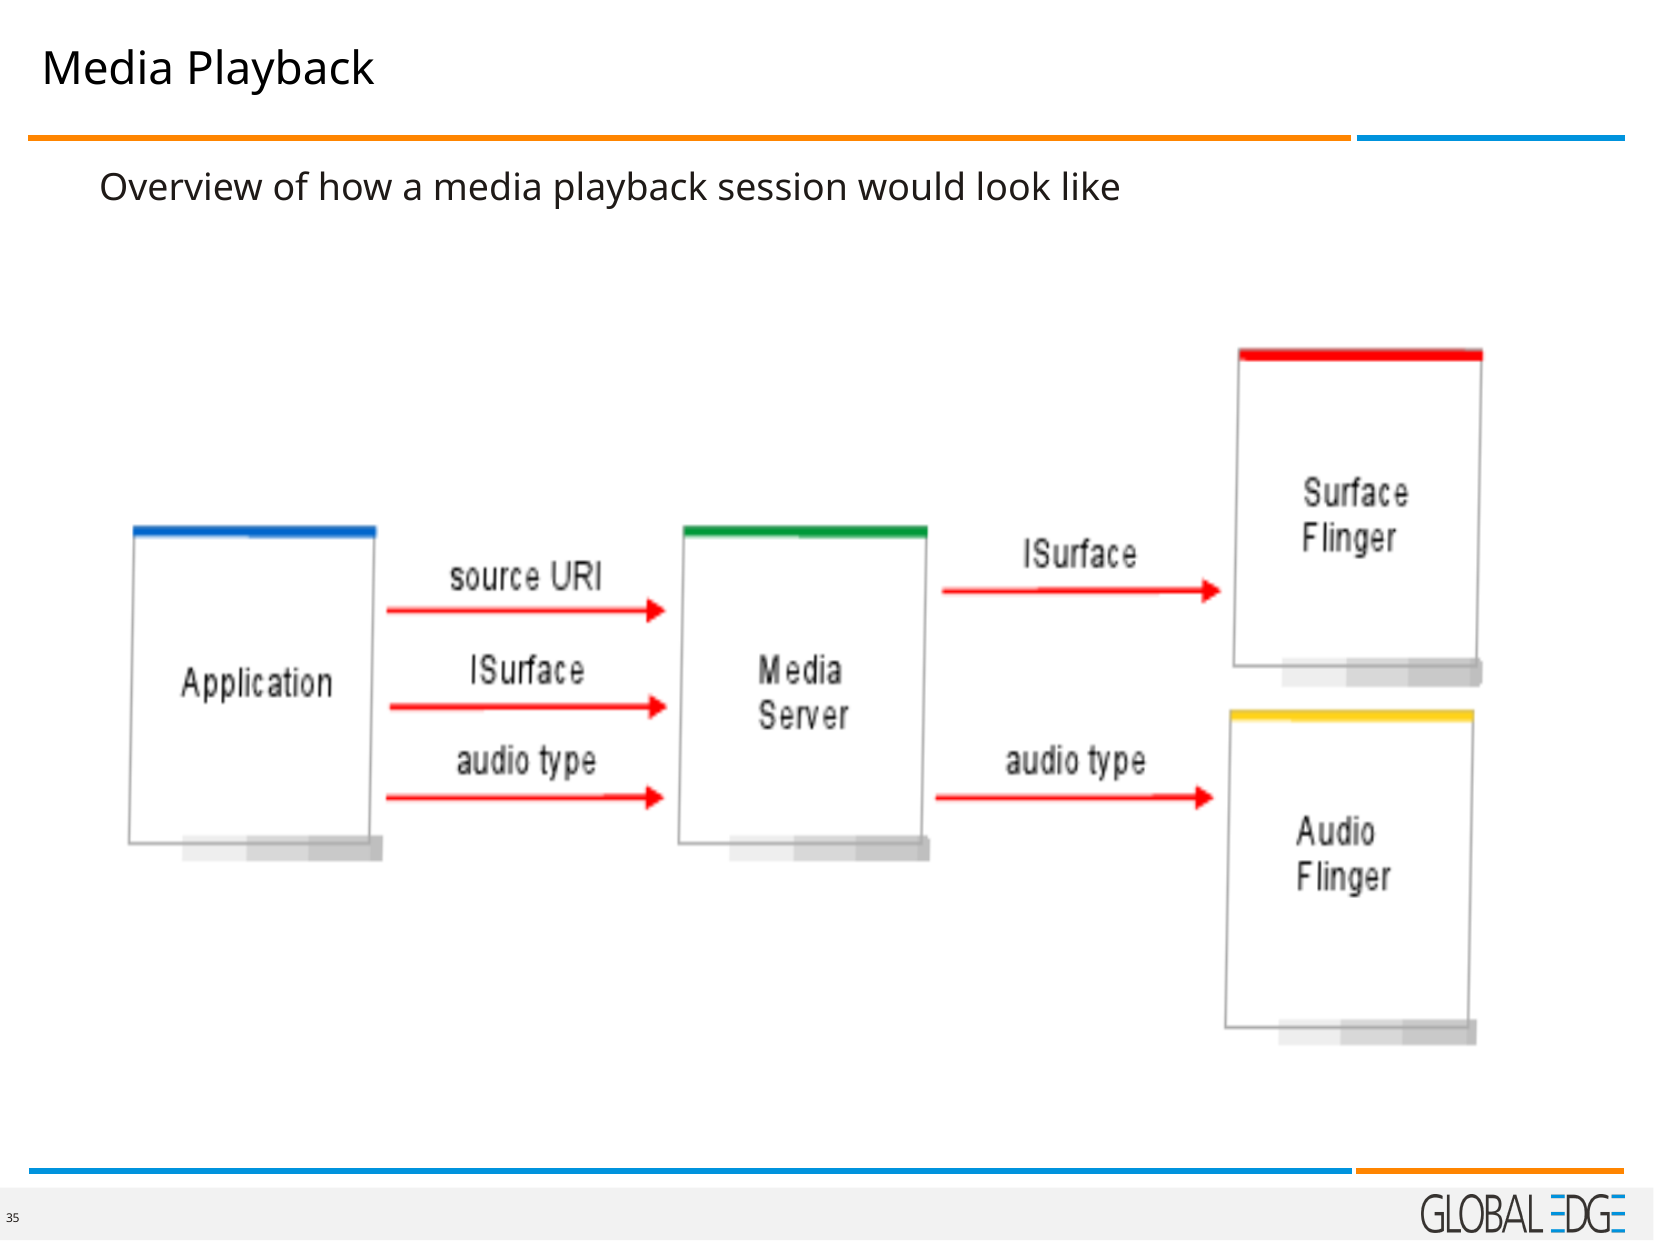

# Media Playback
Overview of how a media playback session would look like